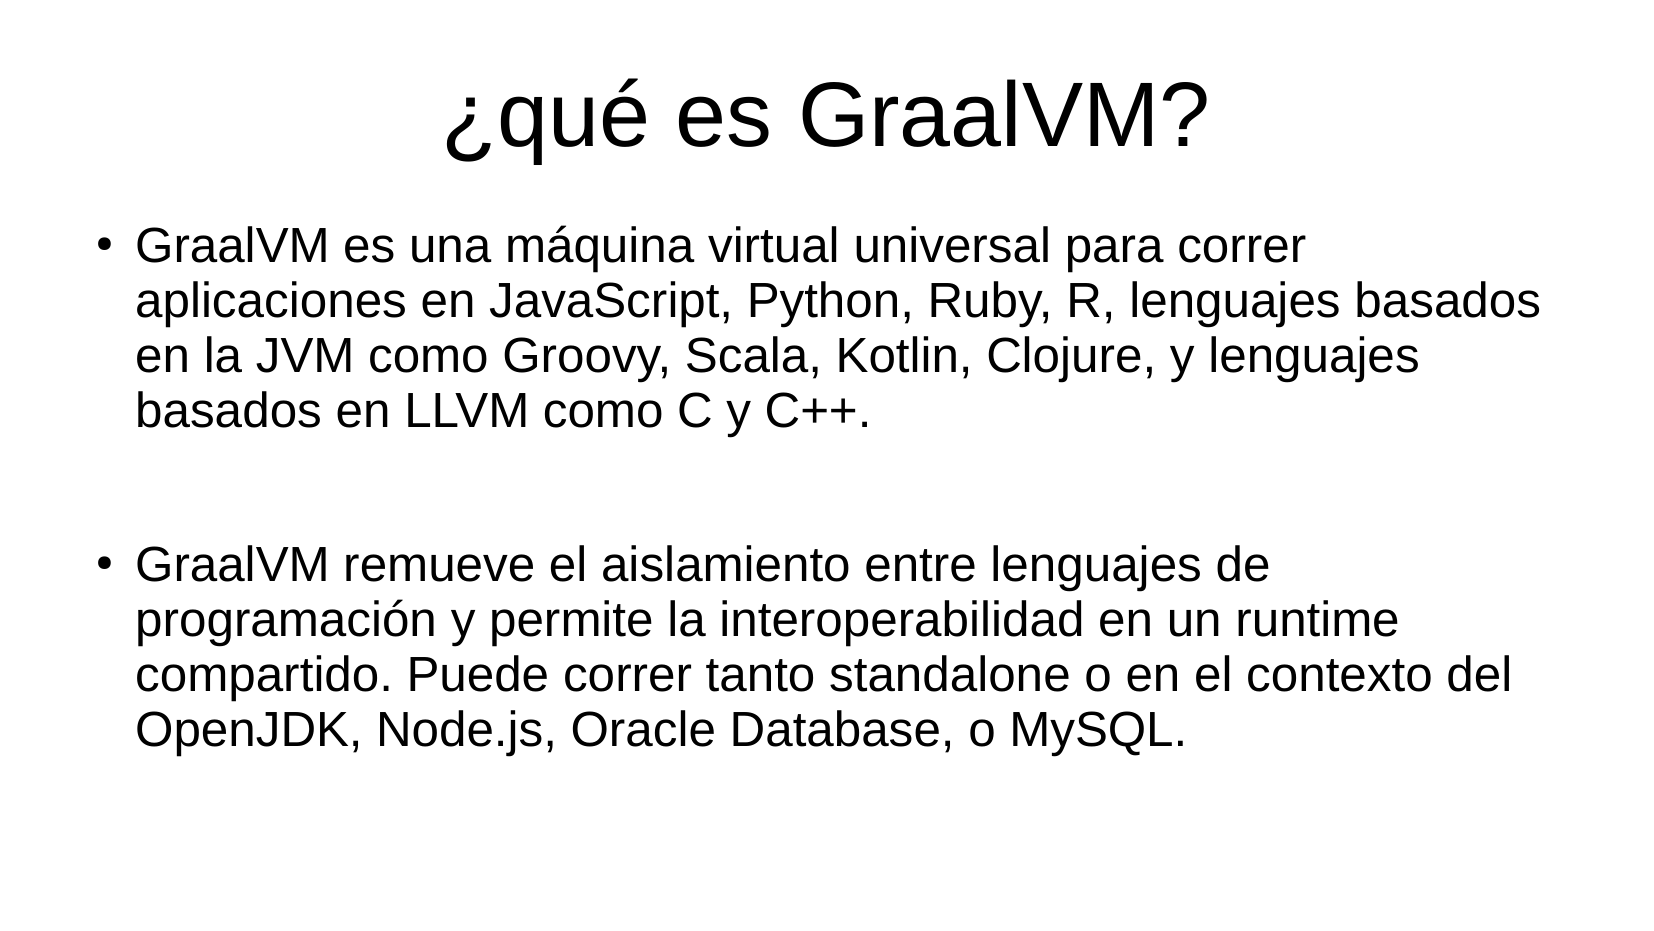

# ¿qué es GraalVM?
GraalVM es una máquina virtual universal para correr aplicaciones en JavaScript, Python, Ruby, R, lenguajes basados en la JVM como Groovy, Scala, Kotlin, Clojure, y lenguajes basados en LLVM como C y C++.
GraalVM remueve el aislamiento entre lenguajes de programación y permite la interoperabilidad en un runtime compartido. Puede correr tanto standalone o en el contexto del OpenJDK, Node.js, Oracle Database, o MySQL.